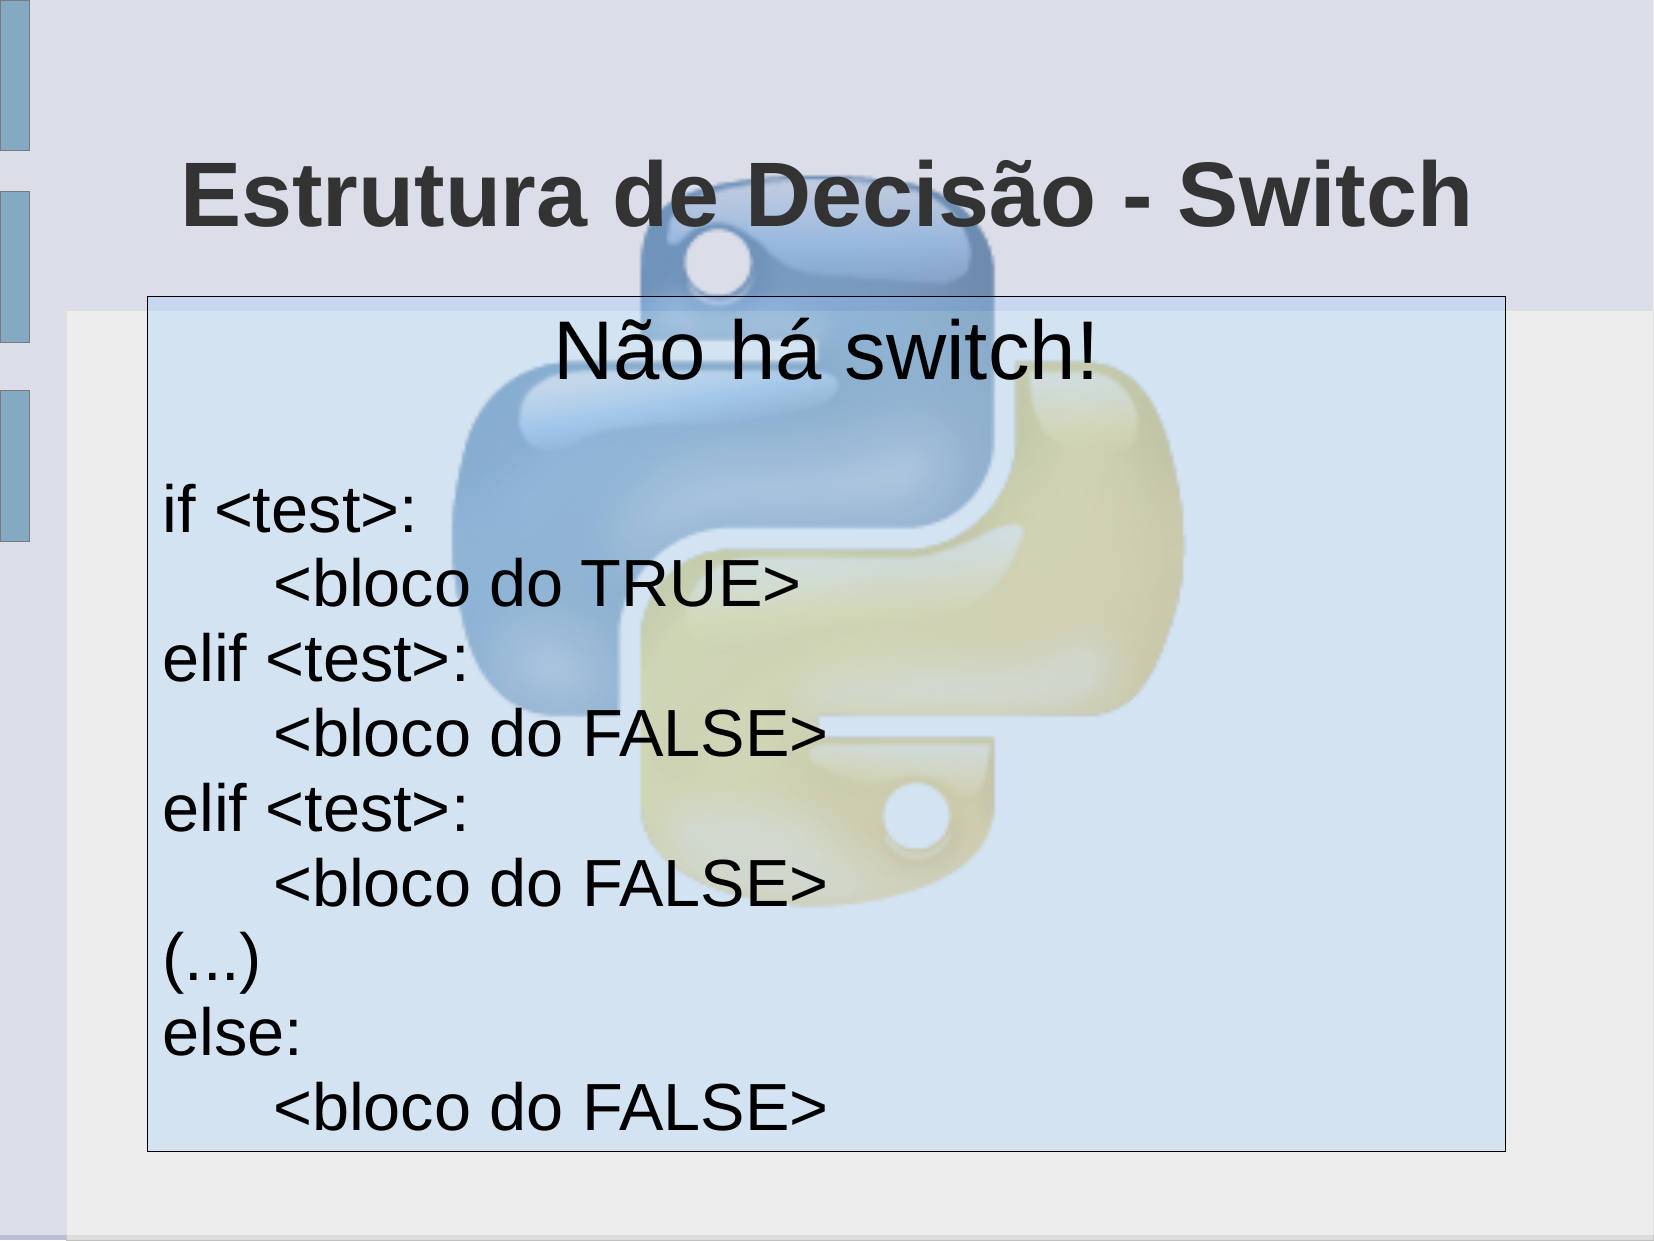

# Estrutura de Decisão - Switch
Não há switch!
if <test>:
 <bloco do TRUE>
elif <test>:
 <bloco do FALSE>
elif <test>:
 <bloco do FALSE>
(...)
else:
 <bloco do FALSE>